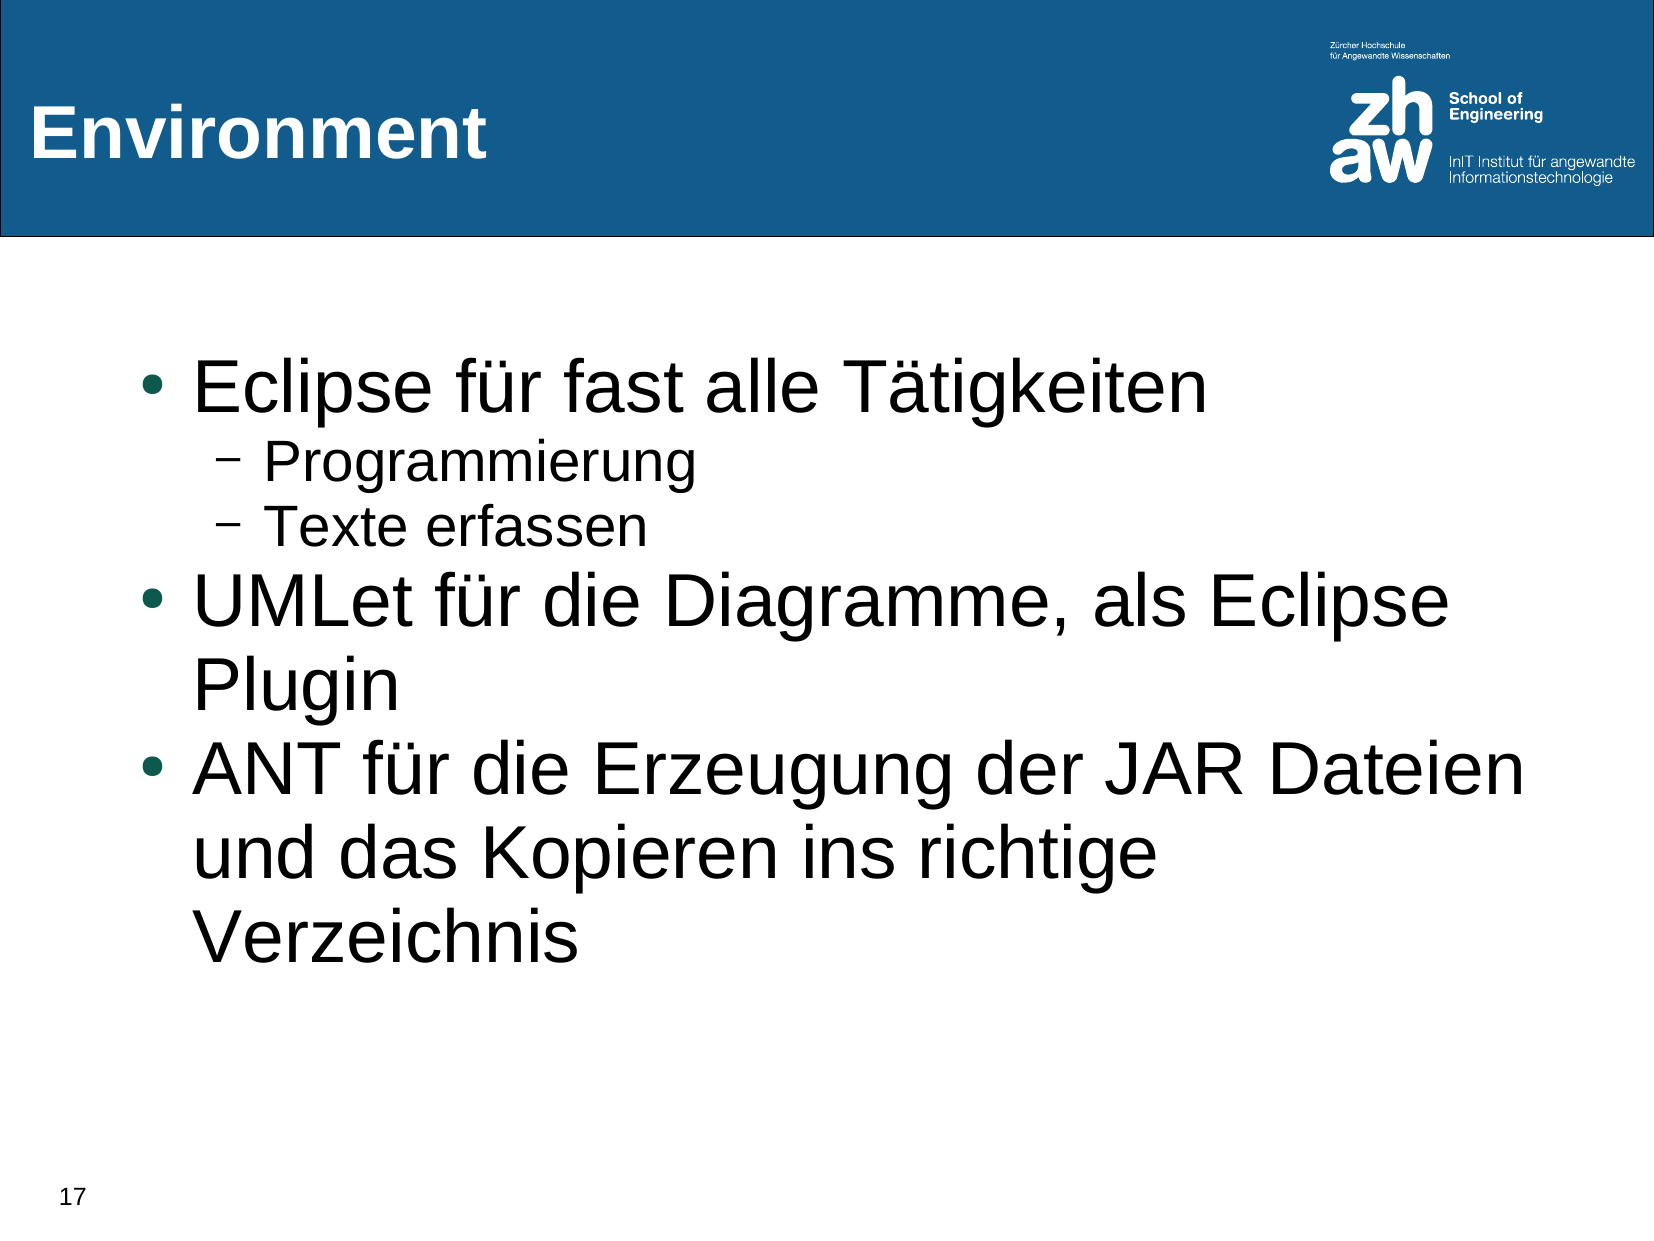

# Environment
Eclipse für fast alle Tätigkeiten
Programmierung
Texte erfassen
UMLet für die Diagramme, als Eclipse Plugin
ANT für die Erzeugung der JAR Dateien und das Kopieren ins richtige Verzeichnis